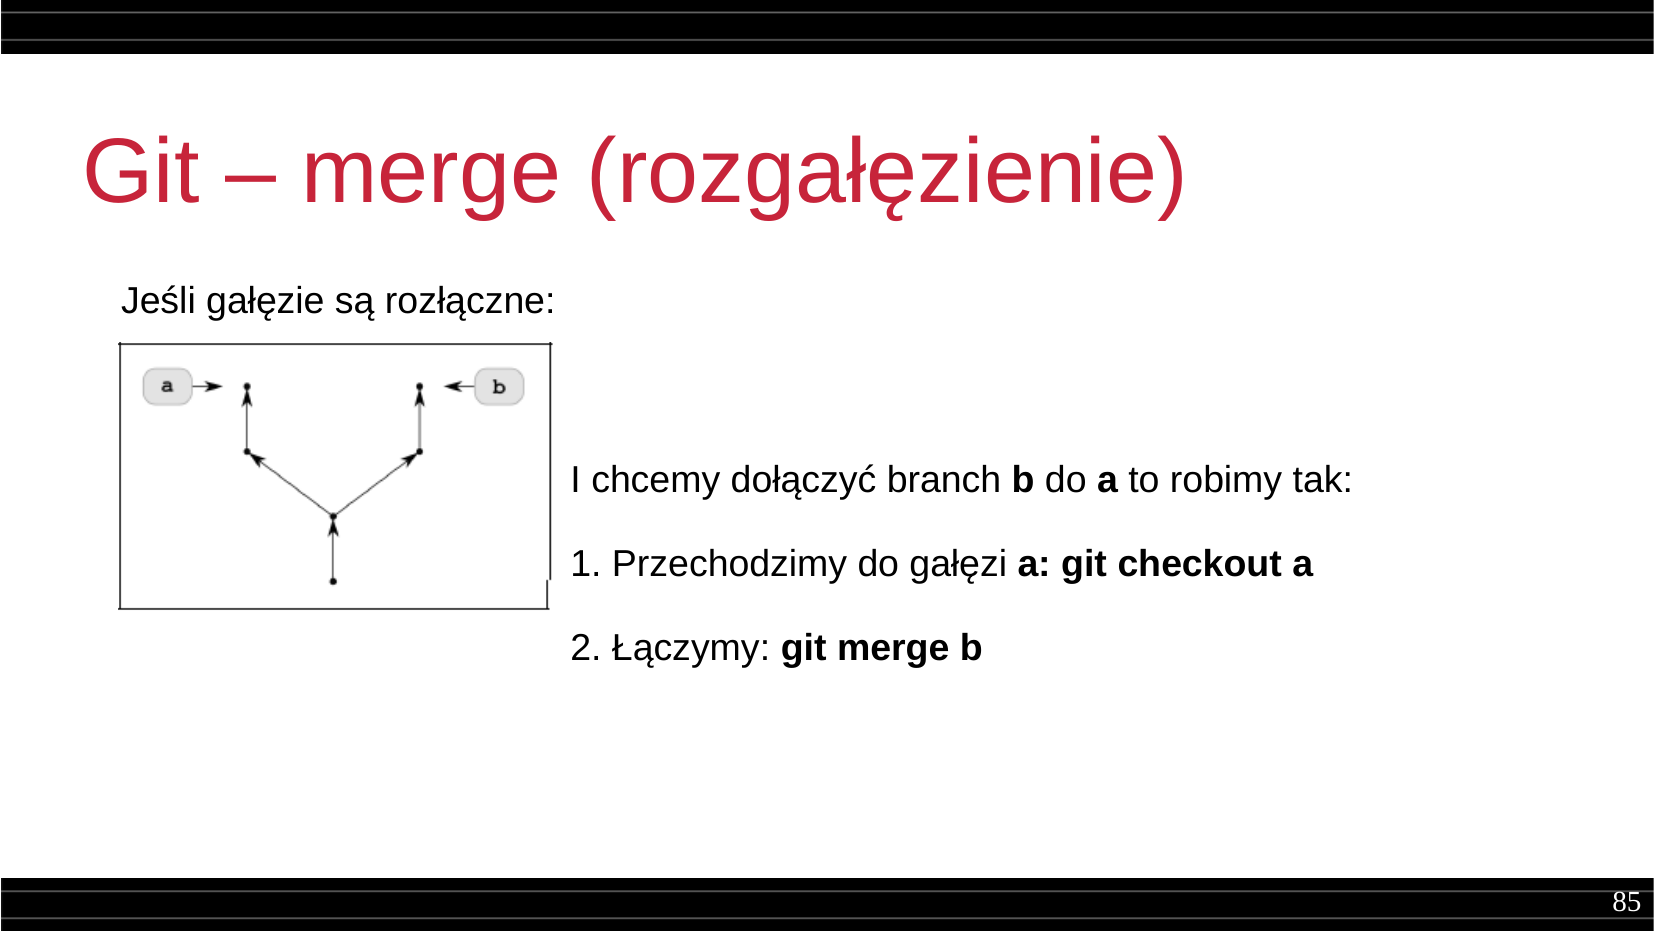

# Git – merge (rozgałęzienie)
Jeśli gałęzie są rozłączne:
I chcemy dołączyć branch b do a to robimy tak:
1. Przechodzimy do gałęzi a: git checkout a
2. Łączymy: git merge b